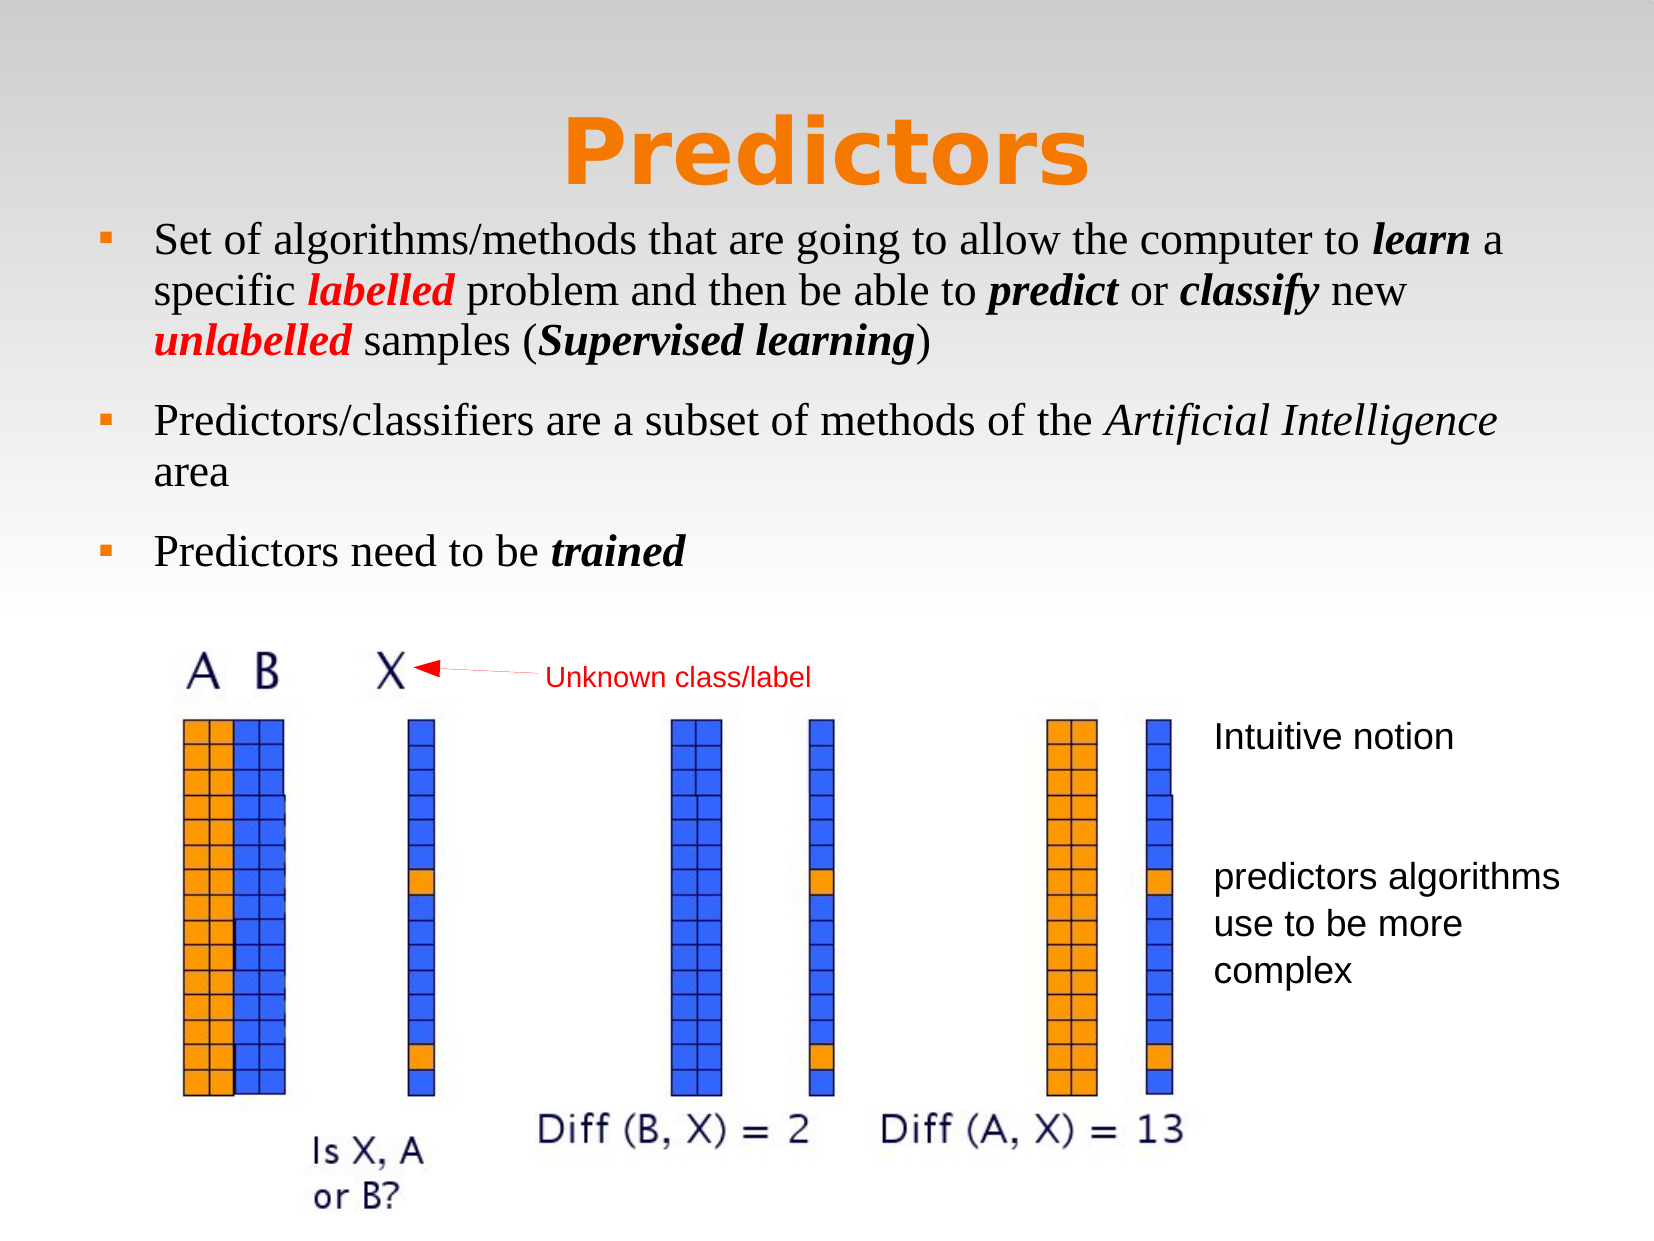

# Predictors
Set of algorithms/methods that are going to allow the computer to learn a specific labelled problem and then be able to predict or classify new unlabelled samples (Supervised learning)
Predictors/classifiers are a subset of methods of the Artificial Intelligence area
Predictors need to be trained
Unknown class/label
Intuitive notion
predictors algorithms
use to be more
complex